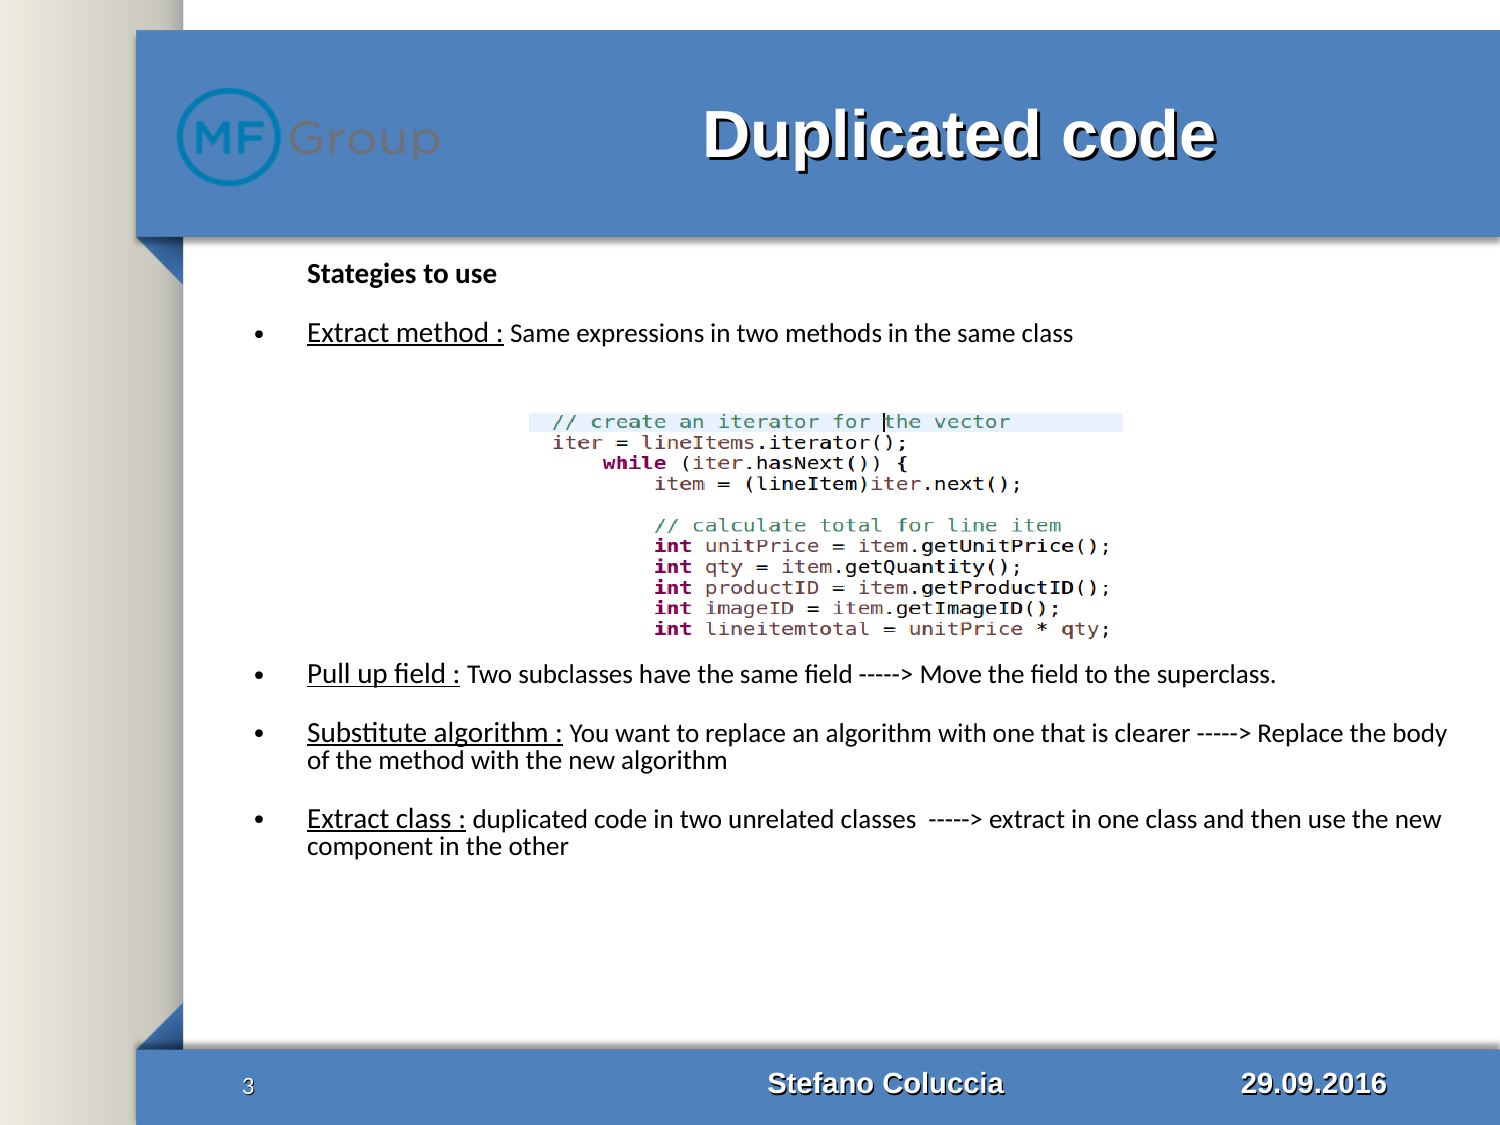

# Duplicated code
Stategies to use
Extract method : Same expressions in two methods in the same class
Pull up field : Two subclasses have the same field -----> Move the field to the superclass.
Substitute algorithm : You want to replace an algorithm with one that is clearer -----> Replace the body of the method with the new algorithm
Extract class : duplicated code in two unrelated classes -----> extract in one class and then use the new component in the other
3
Stefano Coluccia
29.09.2016